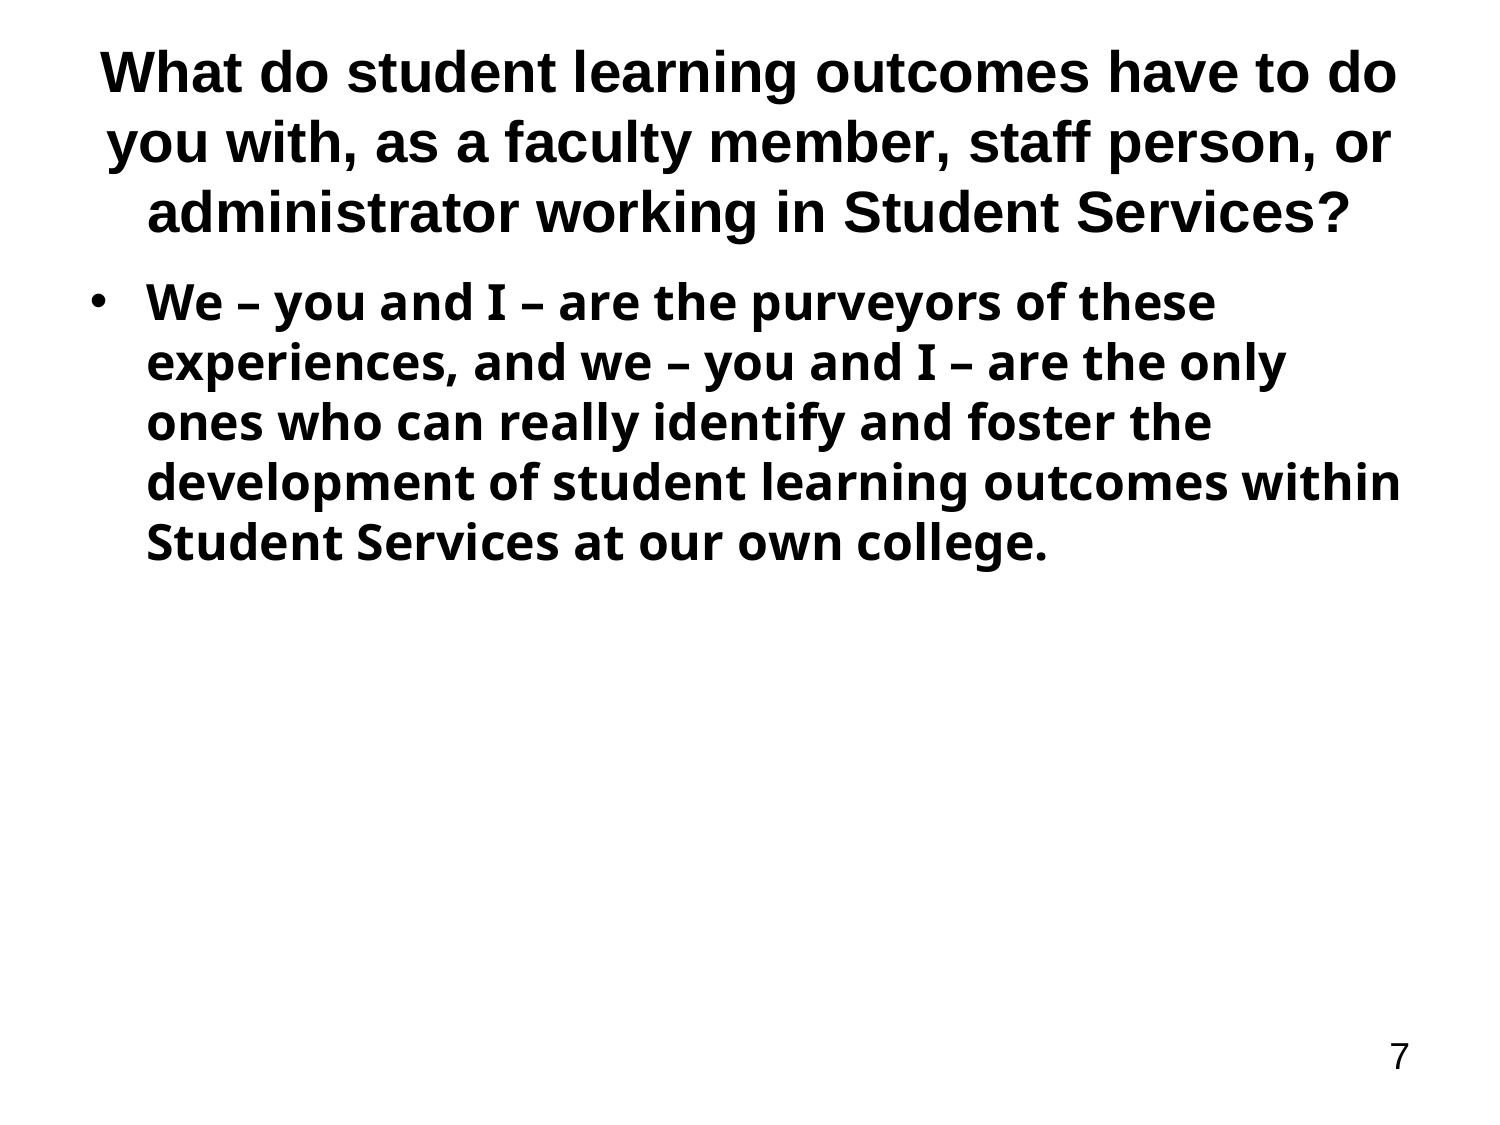

# What do student learning outcomes have to do you with, as a faculty member, staff person, or administrator working in Student Services?
We – you and I – are the purveyors of these experiences, and we – you and I – are the only ones who can really identify and foster the development of student learning outcomes within Student Services at our own college.
7